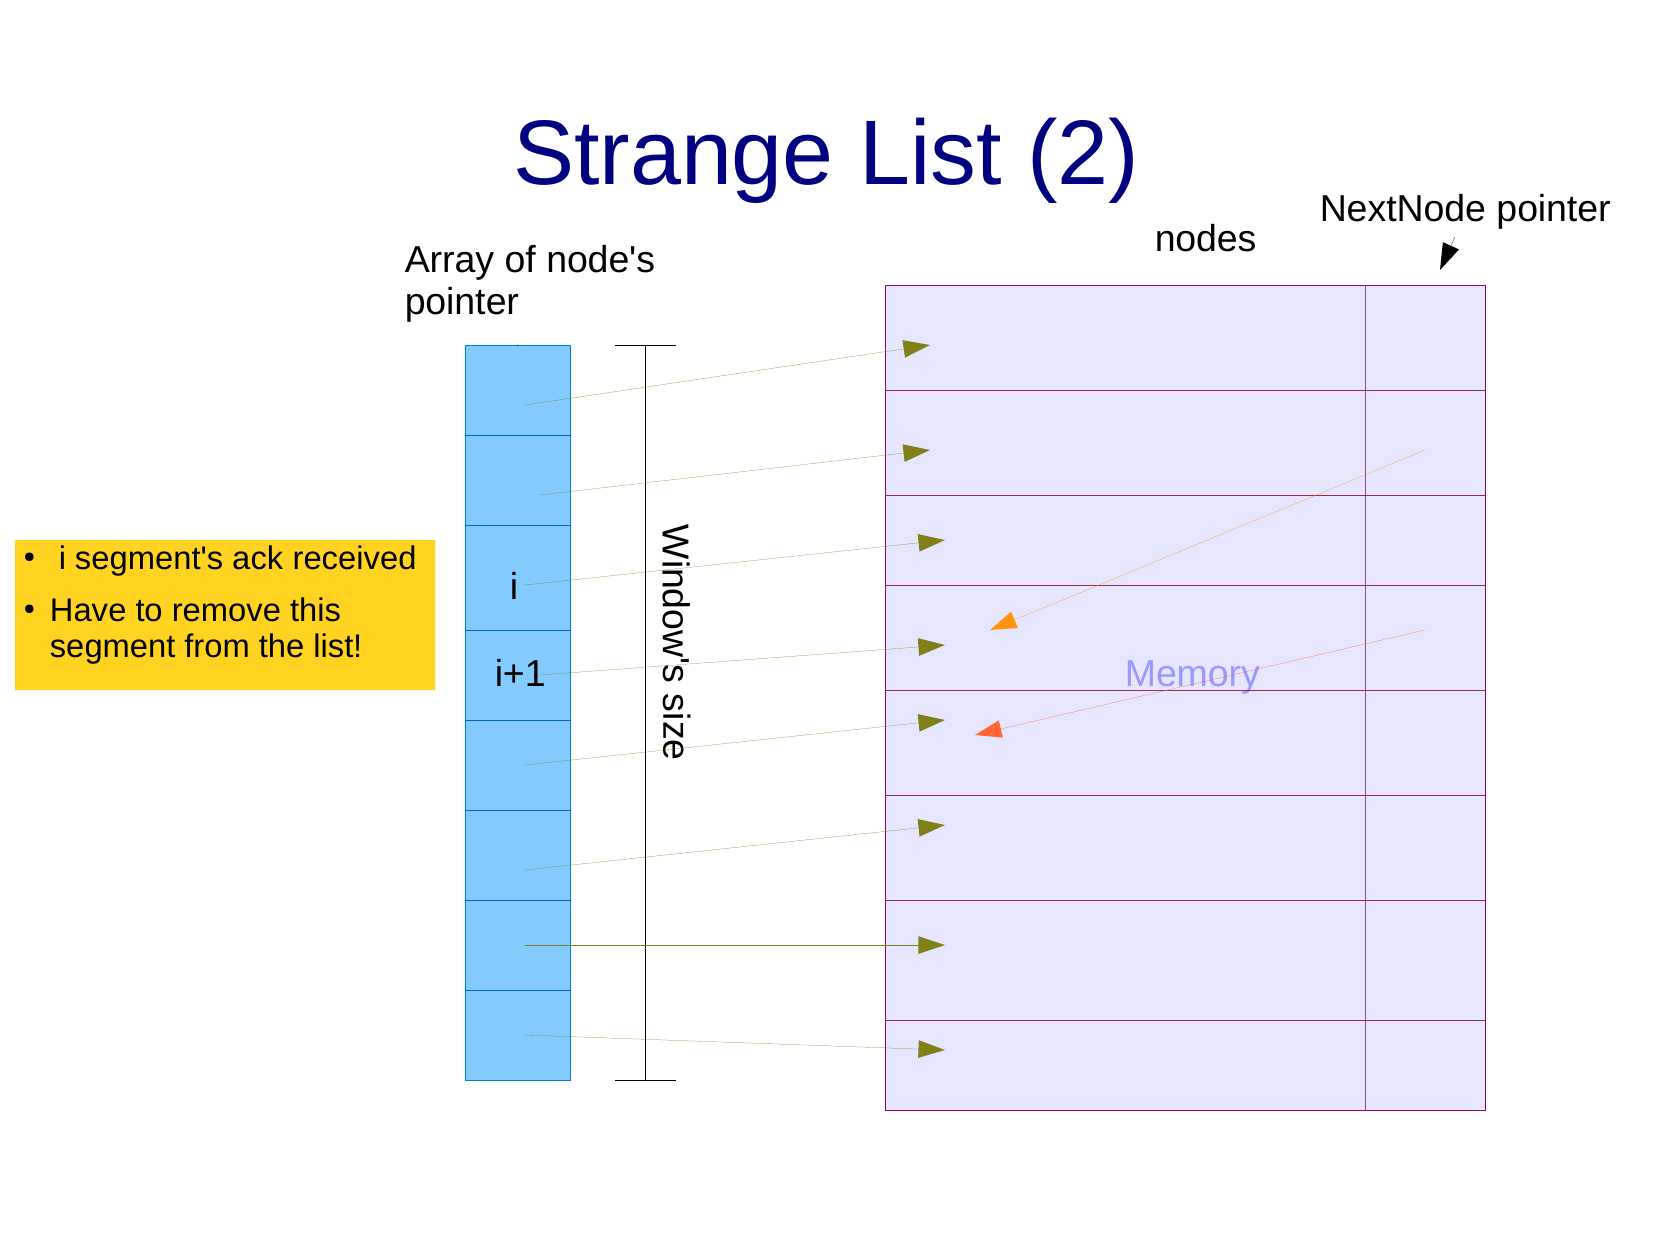

# Strange List (2)
NextNode pointer
nodes
Array of node's pointer
 i segment's ack received
Have to remove this segment from the list!
i
Window's size
i+1
Memory